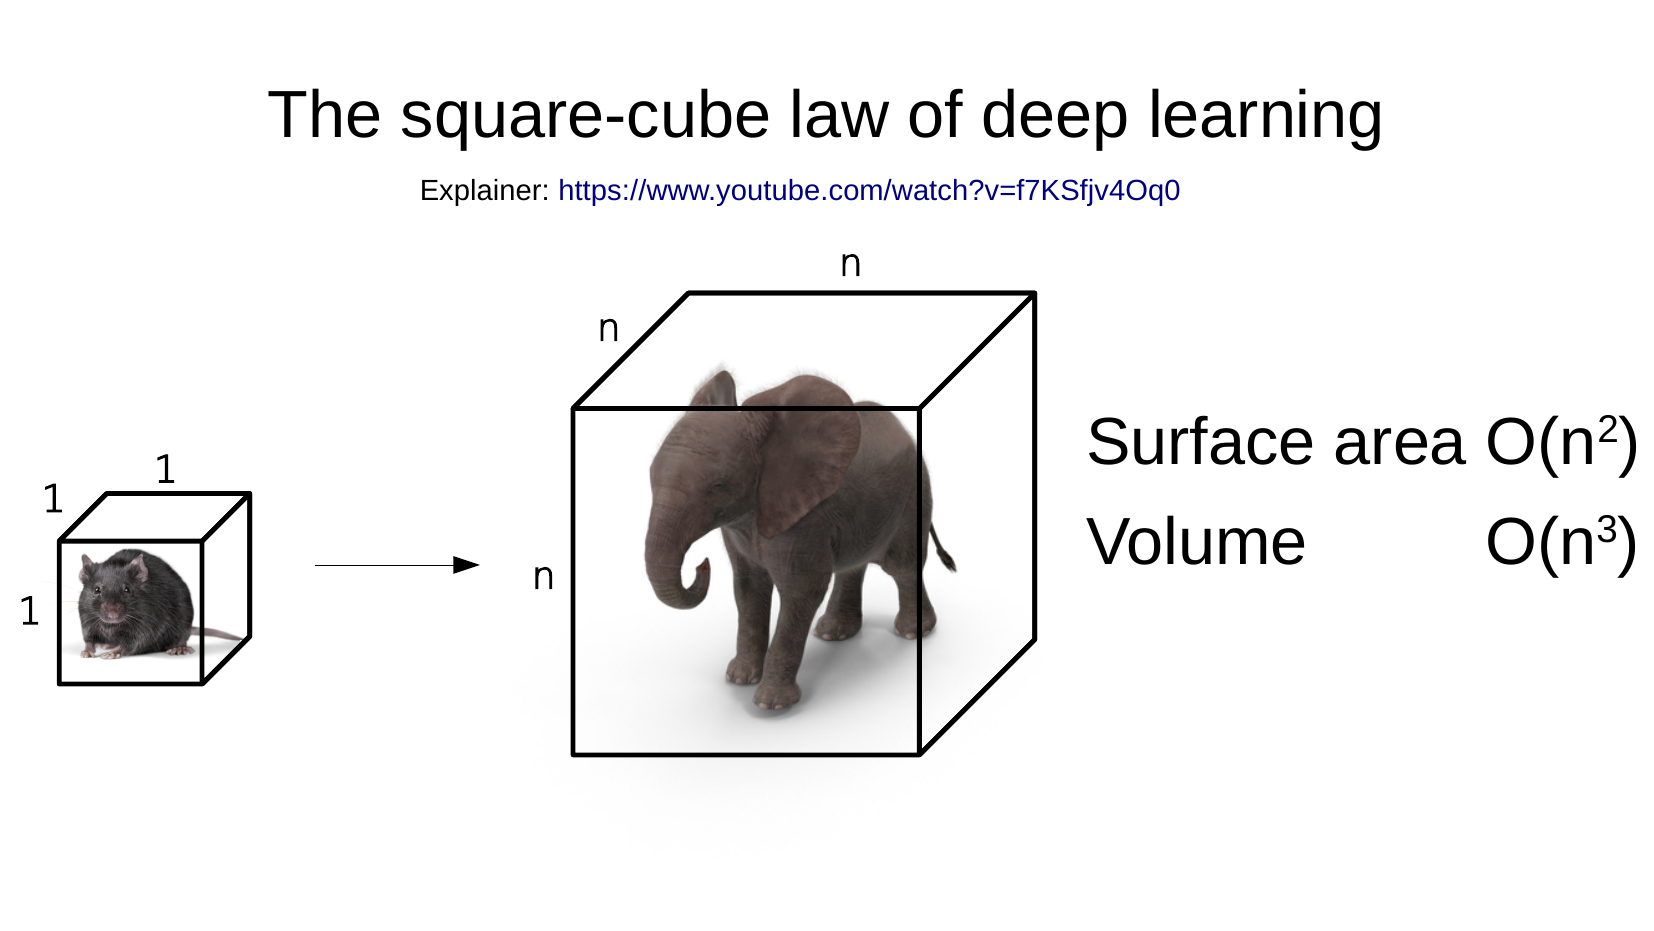

# The square-cube law of deep learning
Explainer: https://www.youtube.com/watch?v=f7KSfjv4Oq0
n
n
Surface area O(n2)
Volume O(n3)
1
1
n
1